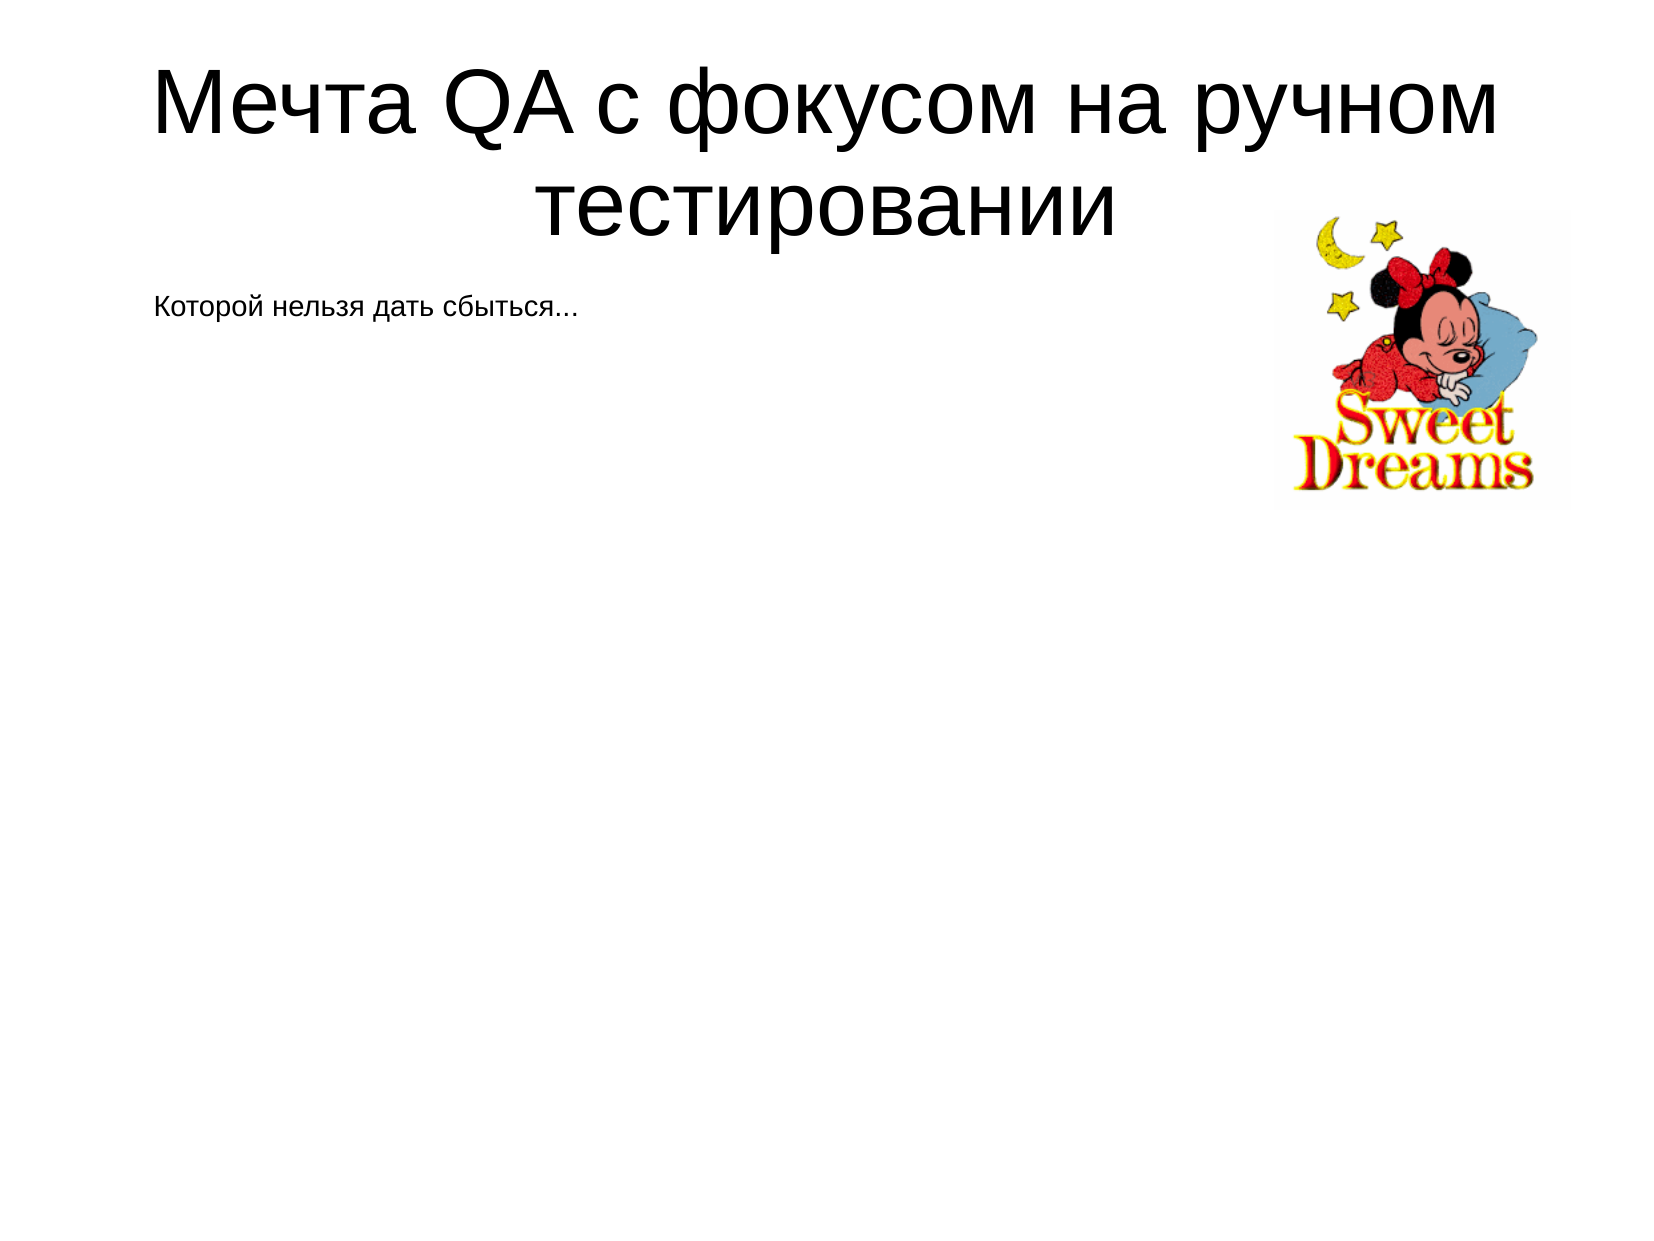

# Мечта QA с фокусом на ручном тестировании
Которой нельзя дать сбыться...